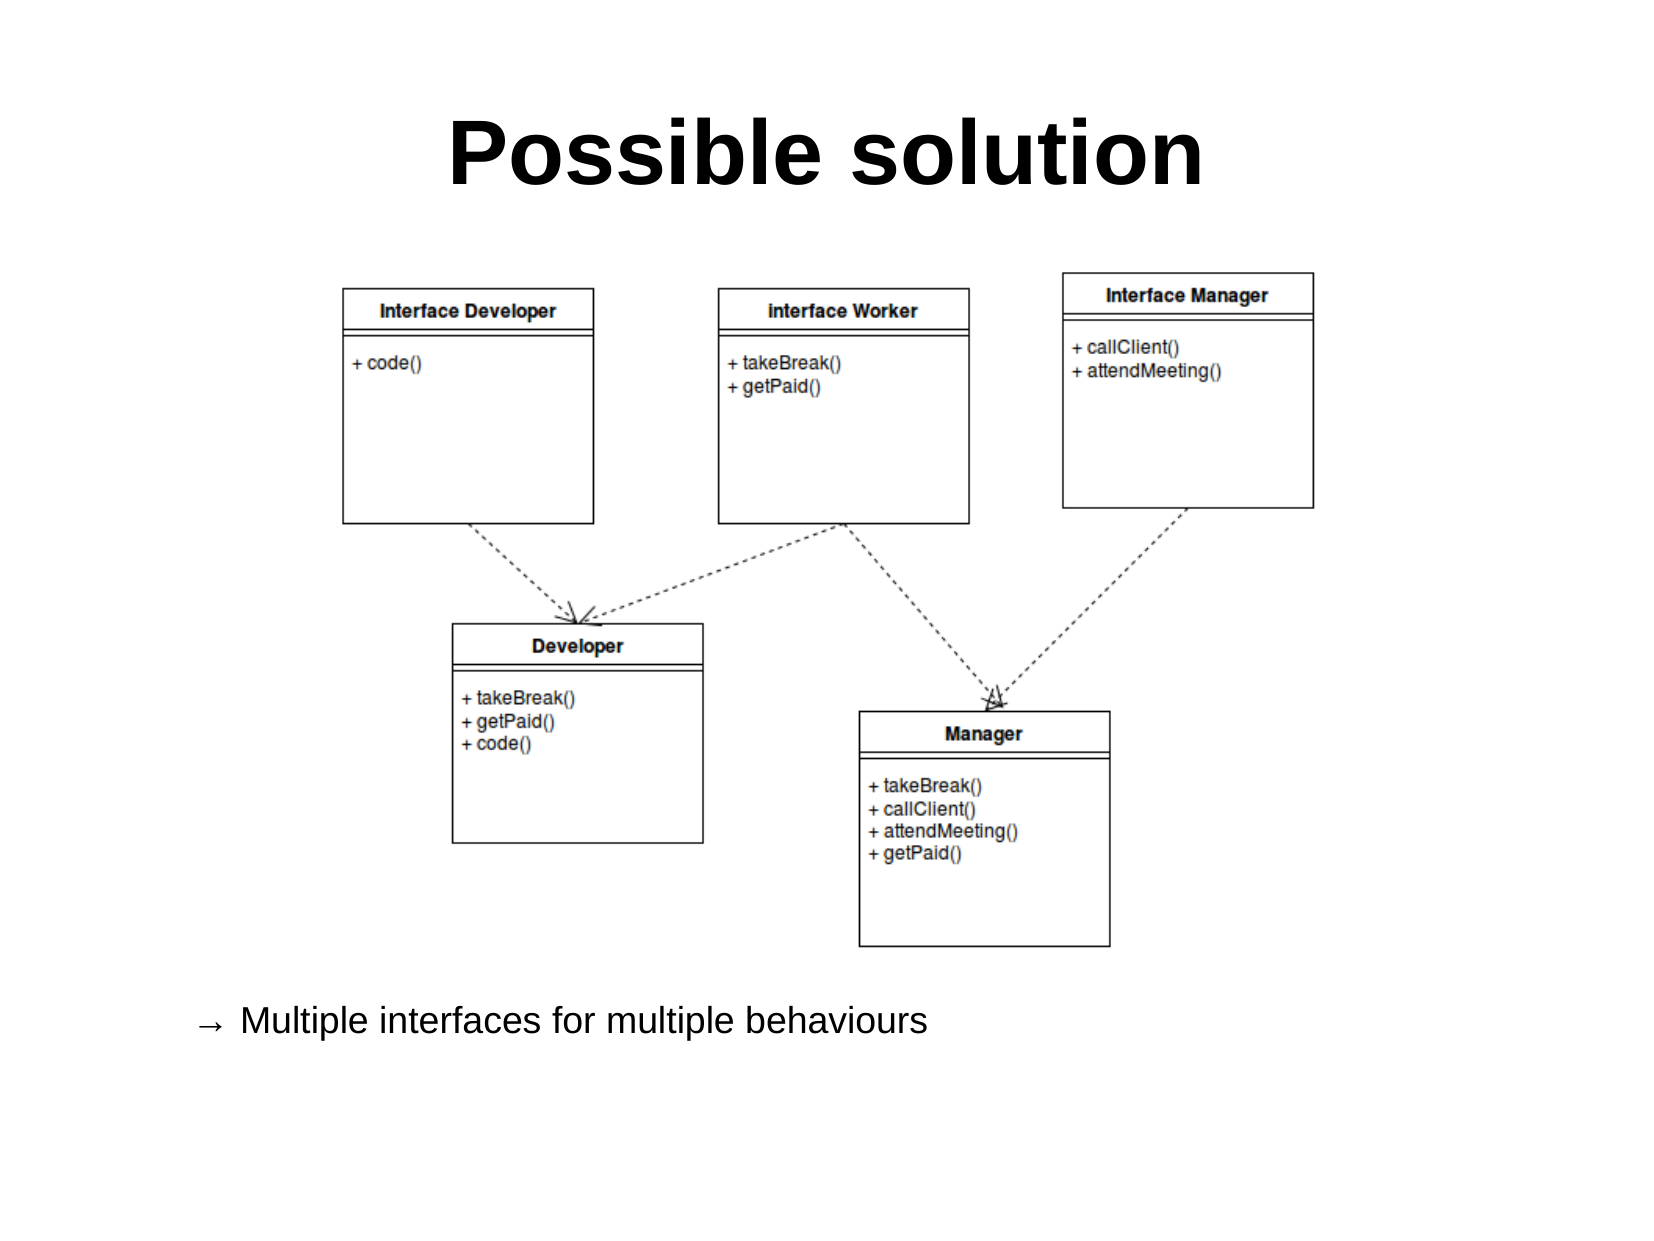

# Possible solution
→ Multiple interfaces for multiple behaviours